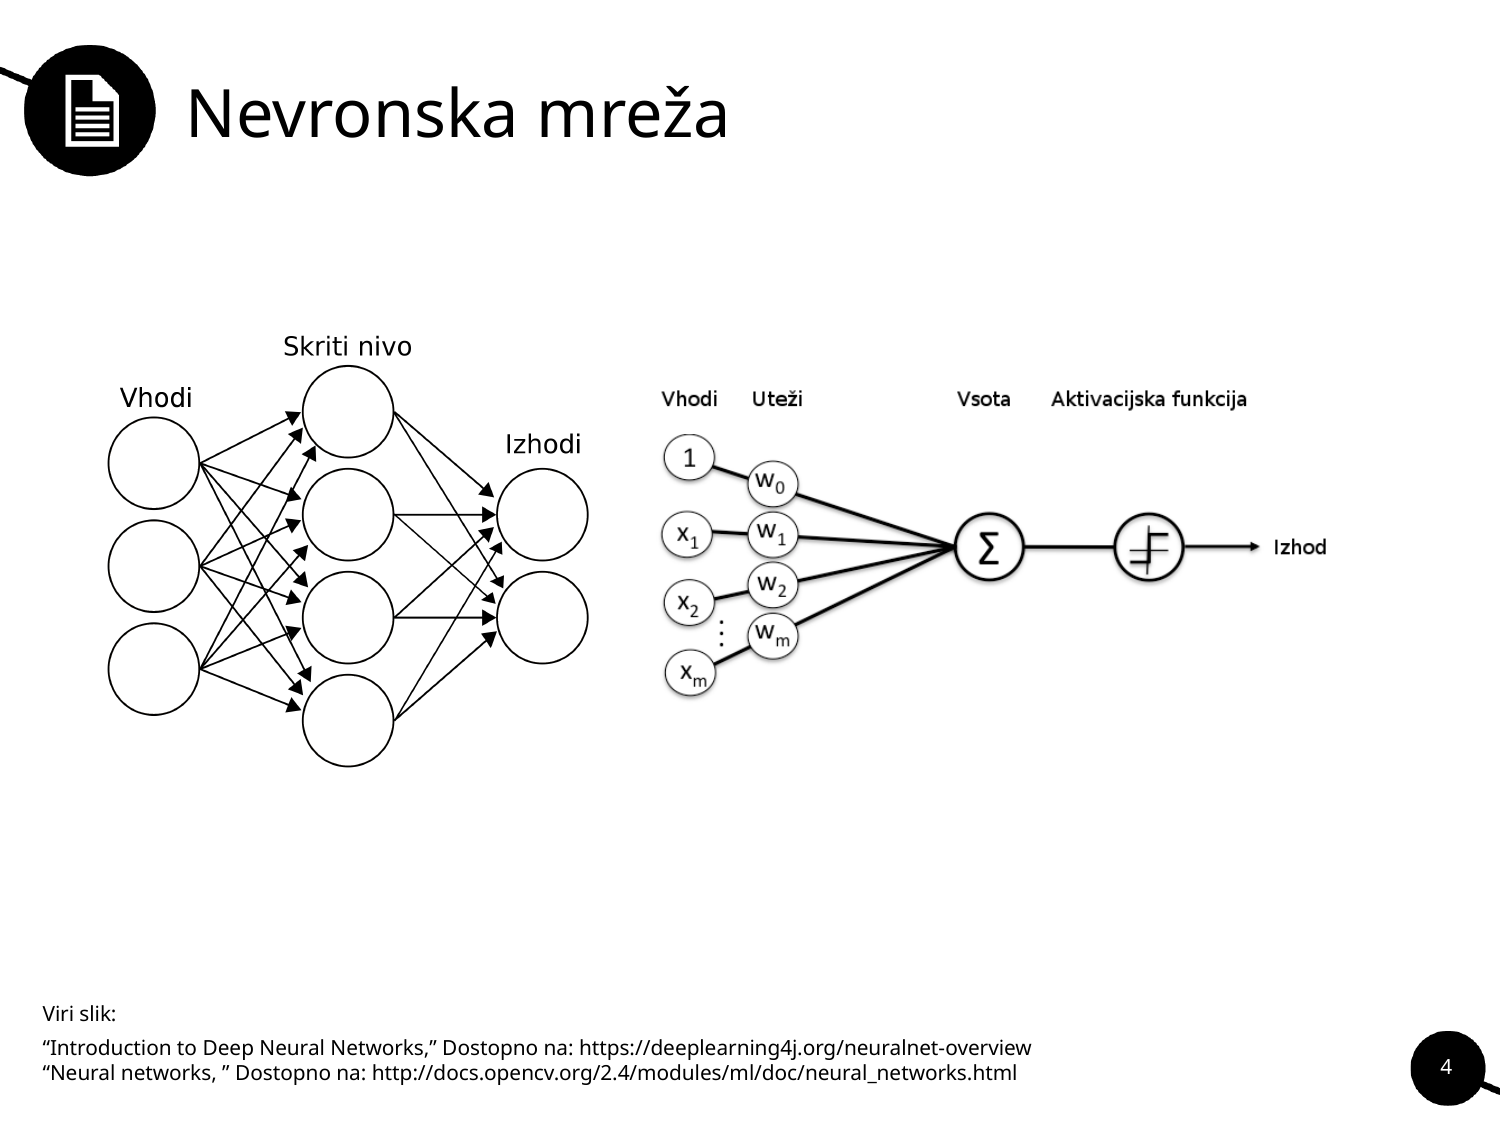

# Nevronska mreža
Viri slik:
“Introduction to Deep Neural Networks,” Dostopno na: https://deeplearning4j.org/neuralnet-overview
“Neural networks, ” Dostopno na: http://docs.opencv.org/2.4/modules/ml/doc/neural_networks.html
4